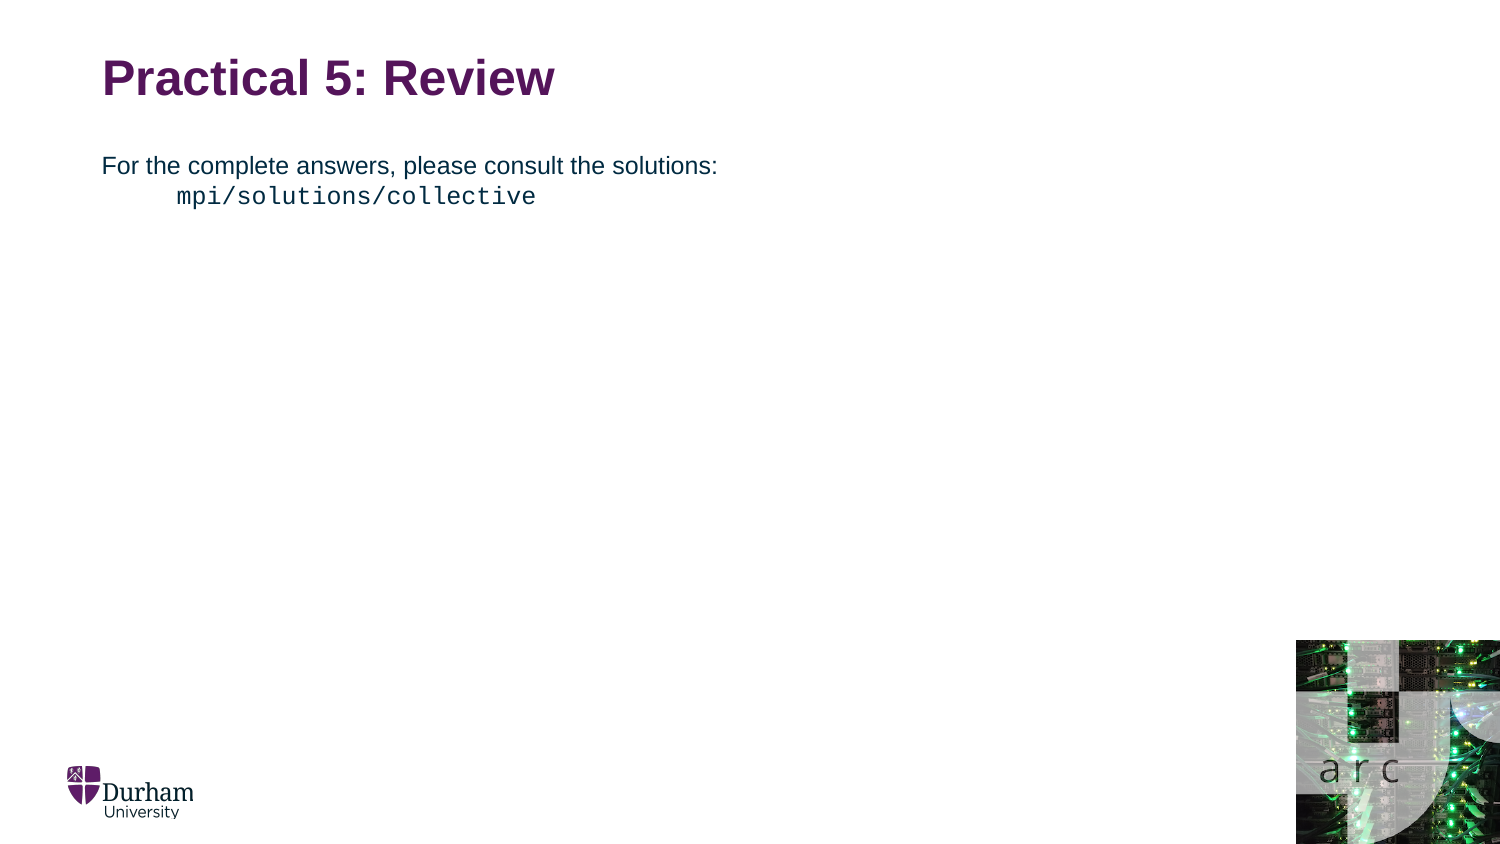

# Practical 5: Review
For the complete answers, please consult the solutions:
mpi/solutions/collective